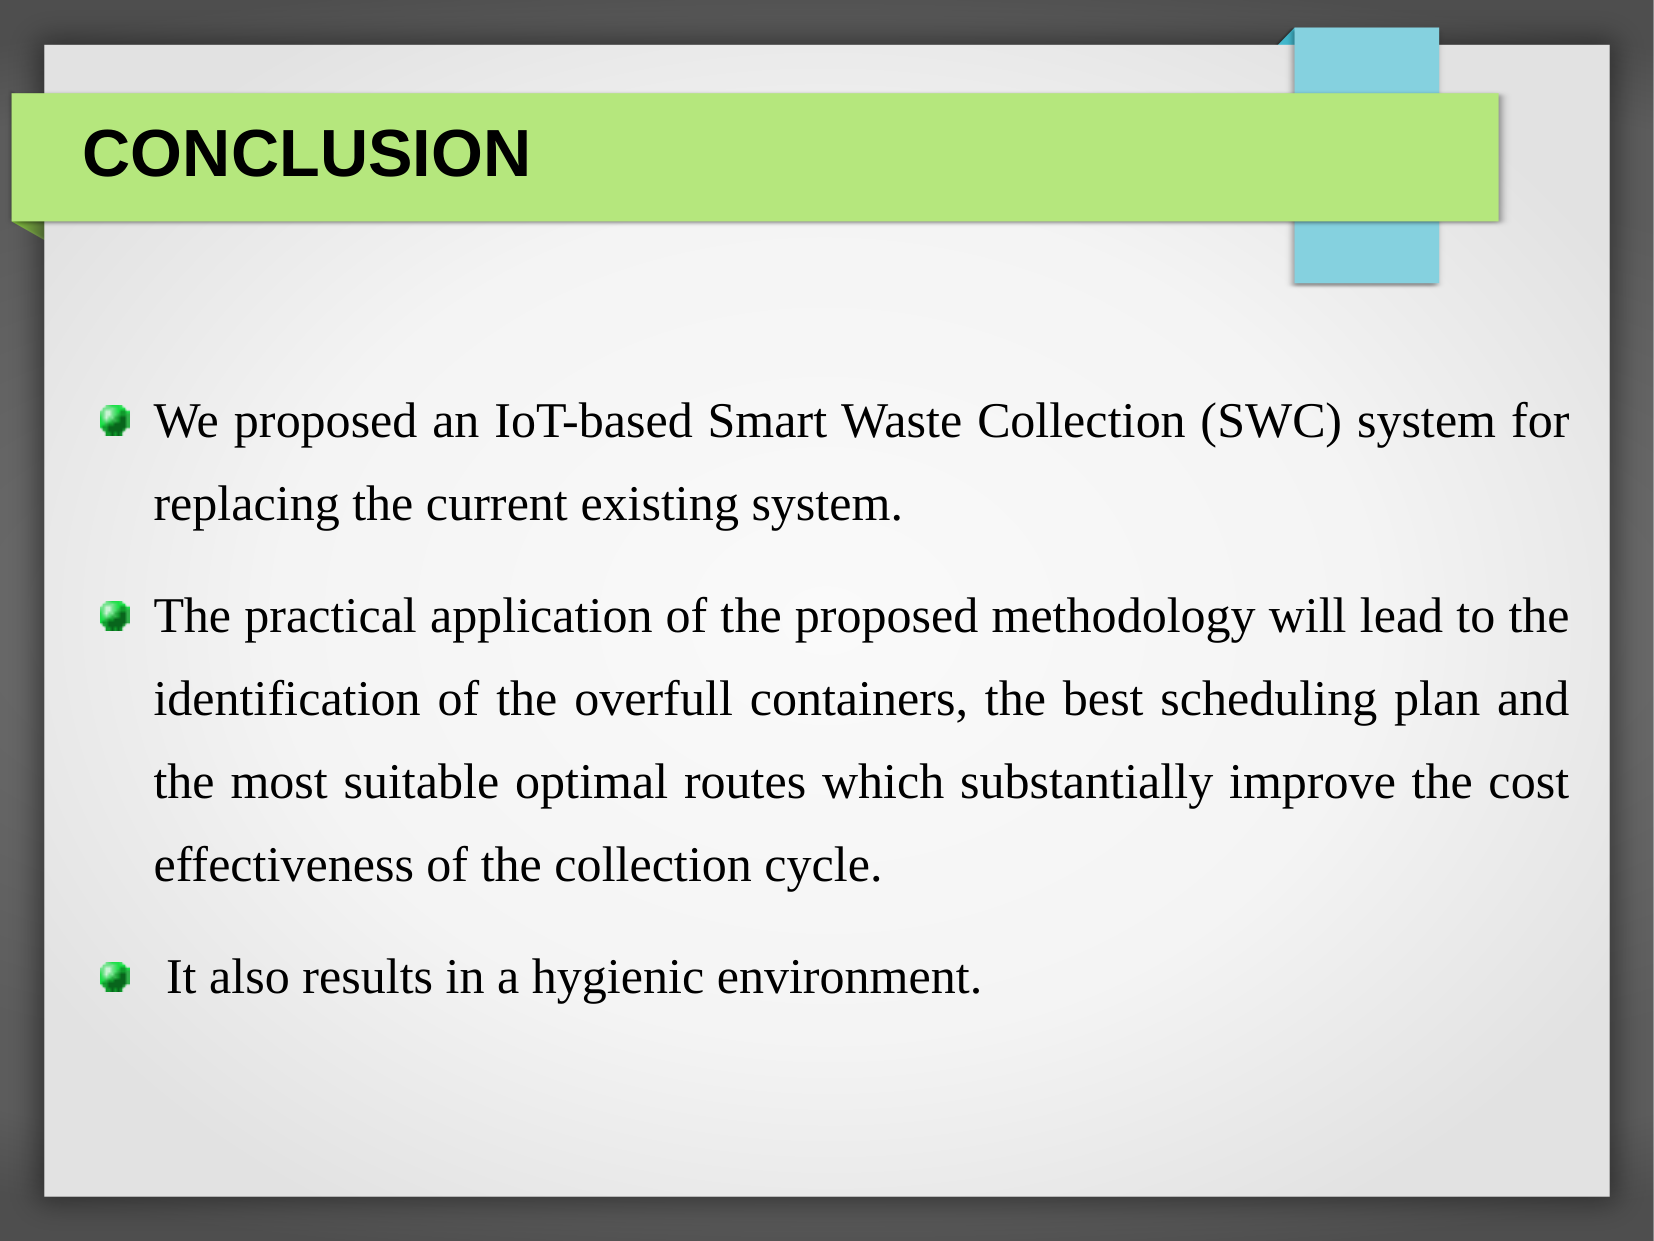

# CONCLUSION
We proposed an IoT-based Smart Waste Collection (SWC) system for replacing the current existing system.
The practical application of the proposed methodology will lead to the identification of the overfull containers, the best scheduling plan and the most suitable optimal routes which substantially improve the cost effectiveness of the collection cycle.
 It also results in a hygienic environment.